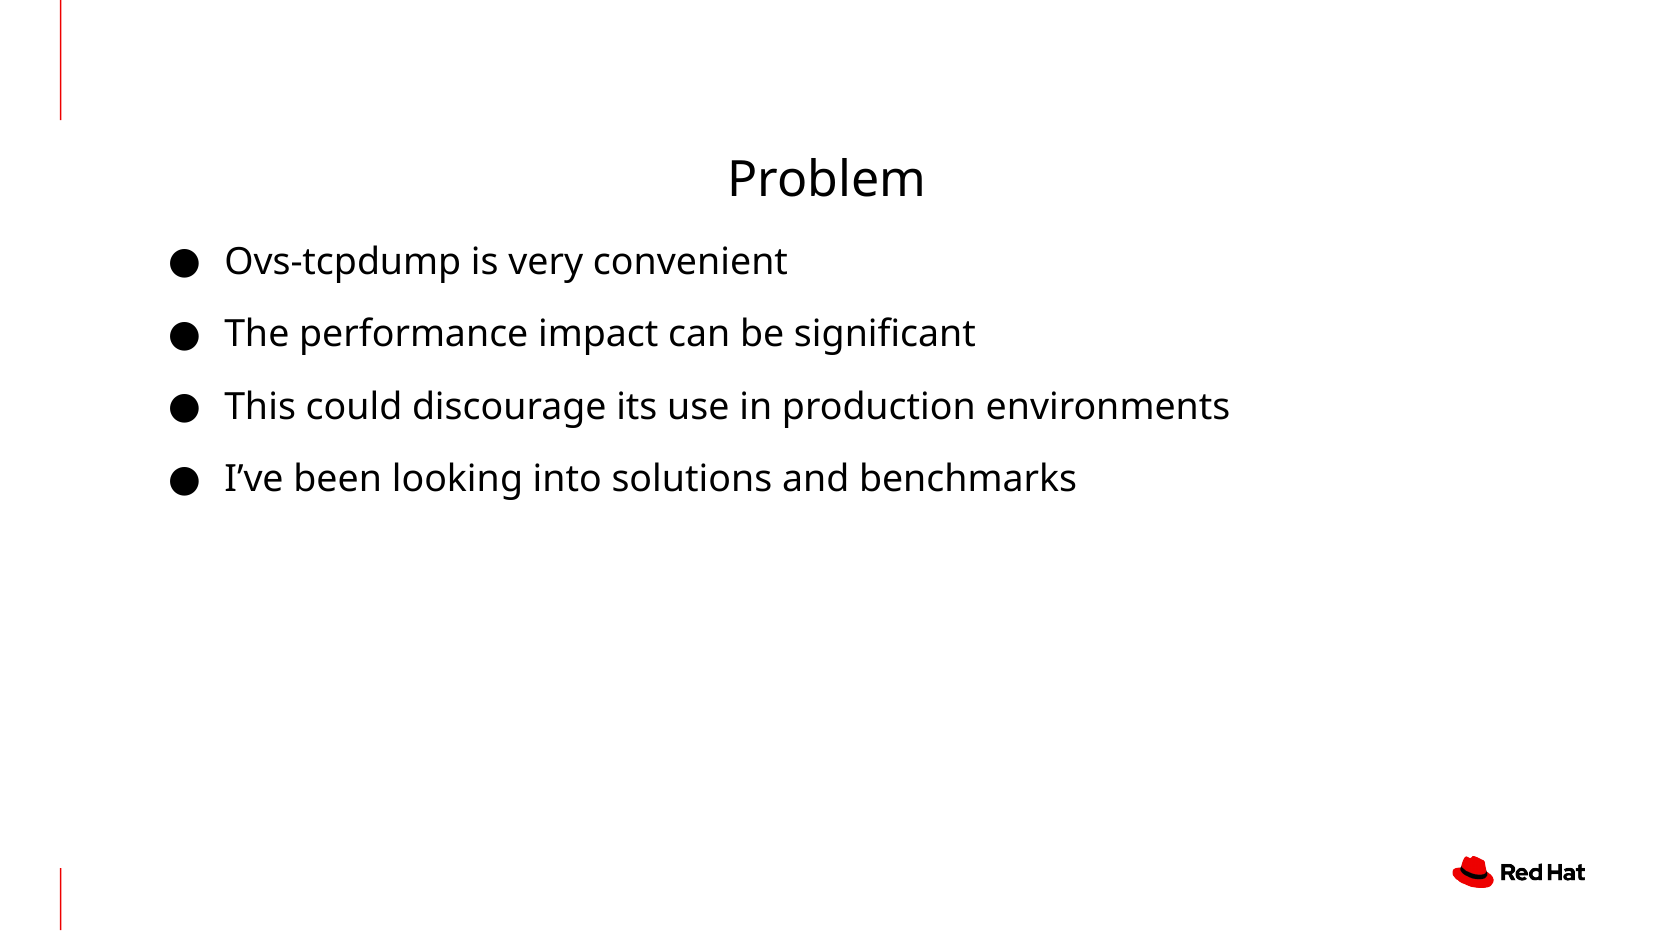

# Problem
Ovs-tcpdump is very convenient
The performance impact can be significant
This could discourage its use in production environments
I’ve been looking into solutions and benchmarks